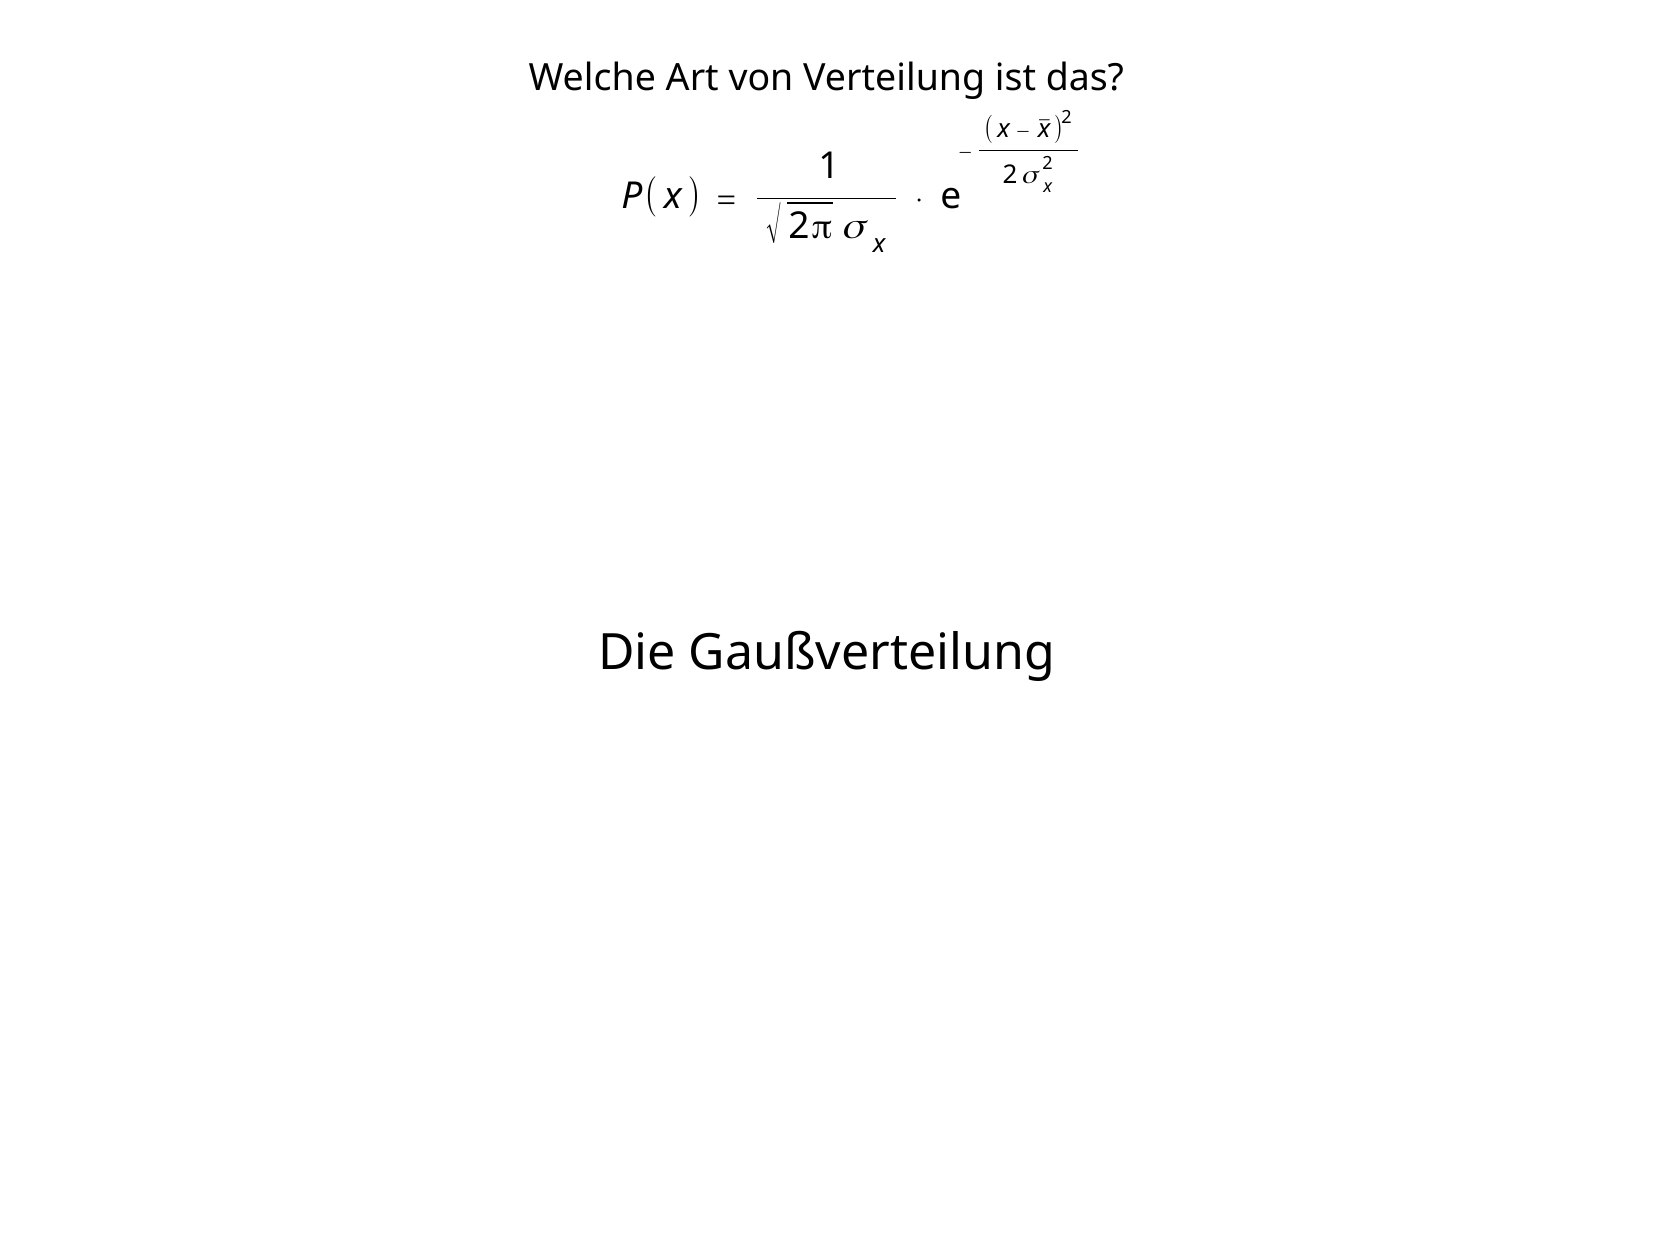

# Welche Art von Verteilung ist das?
Die Gaußverteilung